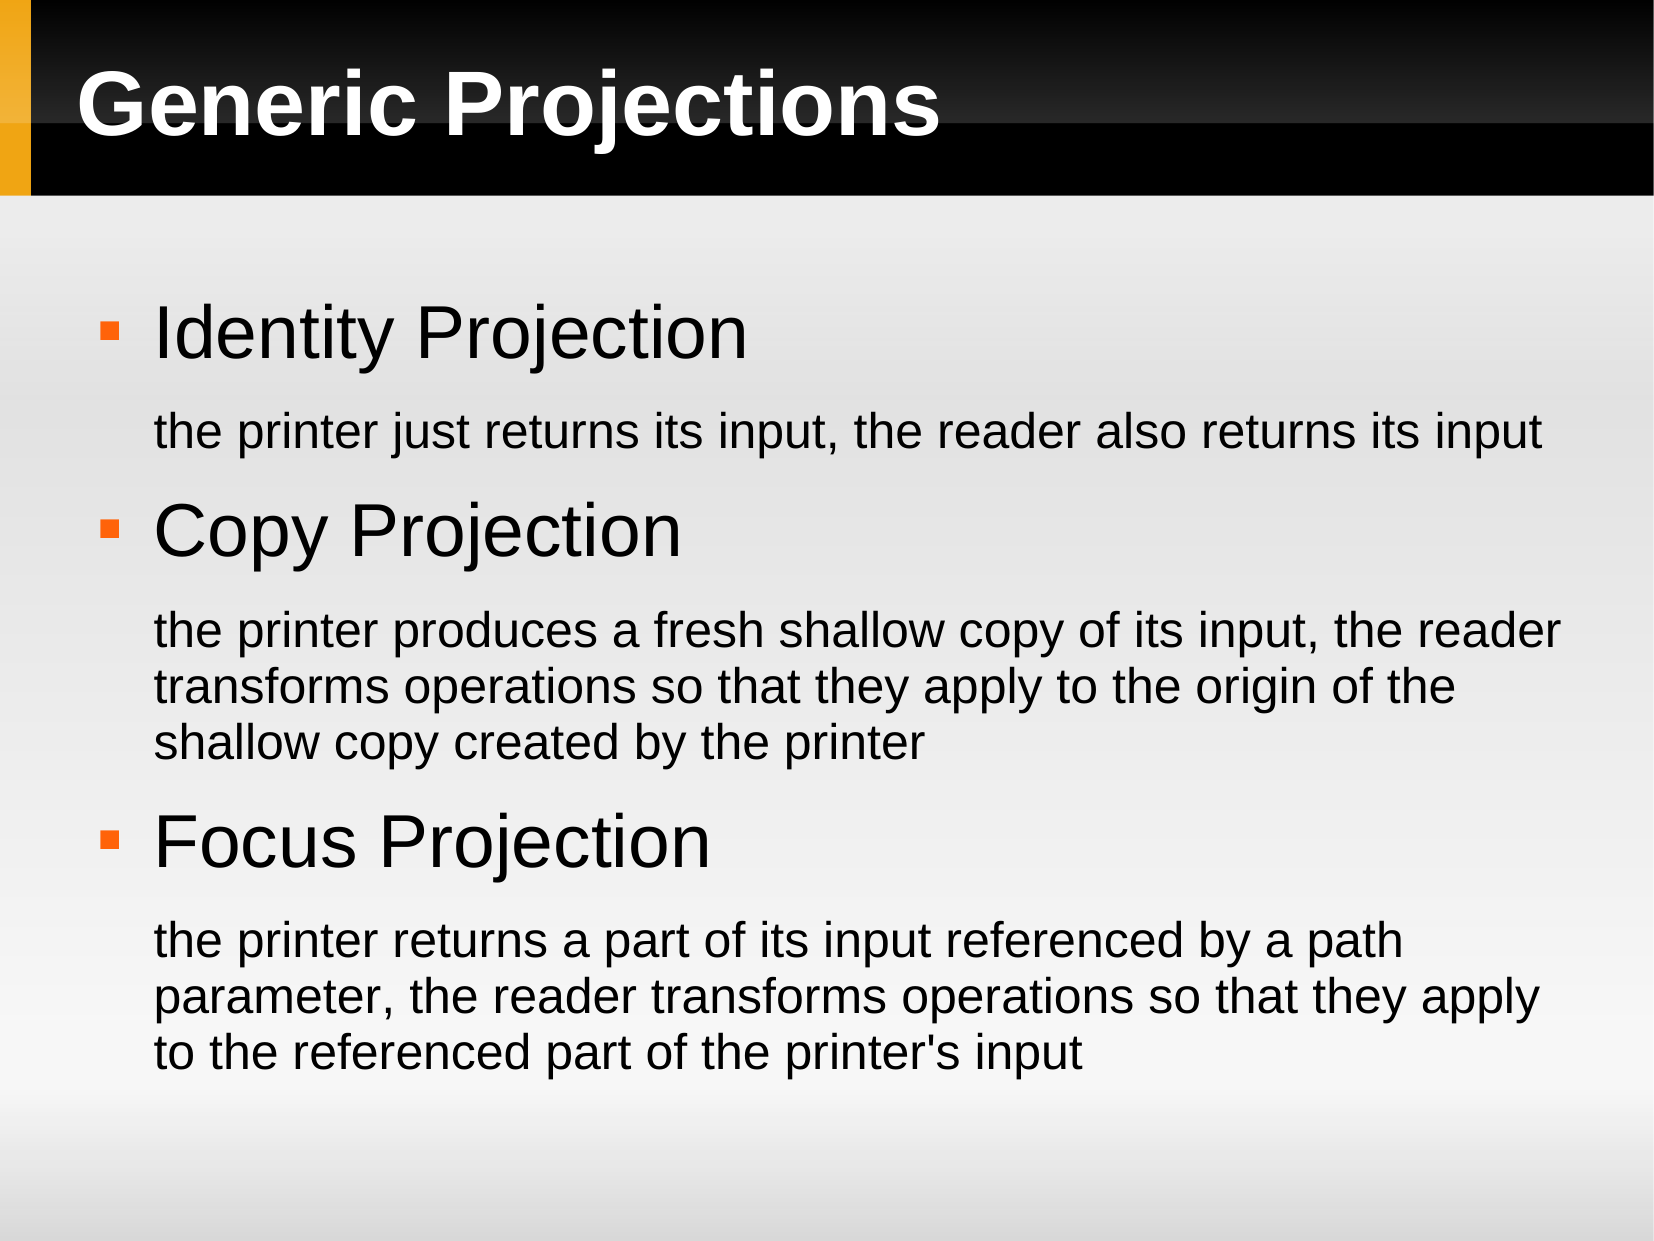

# Generic Projections
Identity Projection
the printer just returns its input, the reader also returns its input
Copy Projection
the printer produces a fresh shallow copy of its input, the reader transforms operations so that they apply to the origin of the shallow copy created by the printer
Focus Projection
the printer returns a part of its input referenced by a path parameter, the reader transforms operations so that they apply to the referenced part of the printer's input